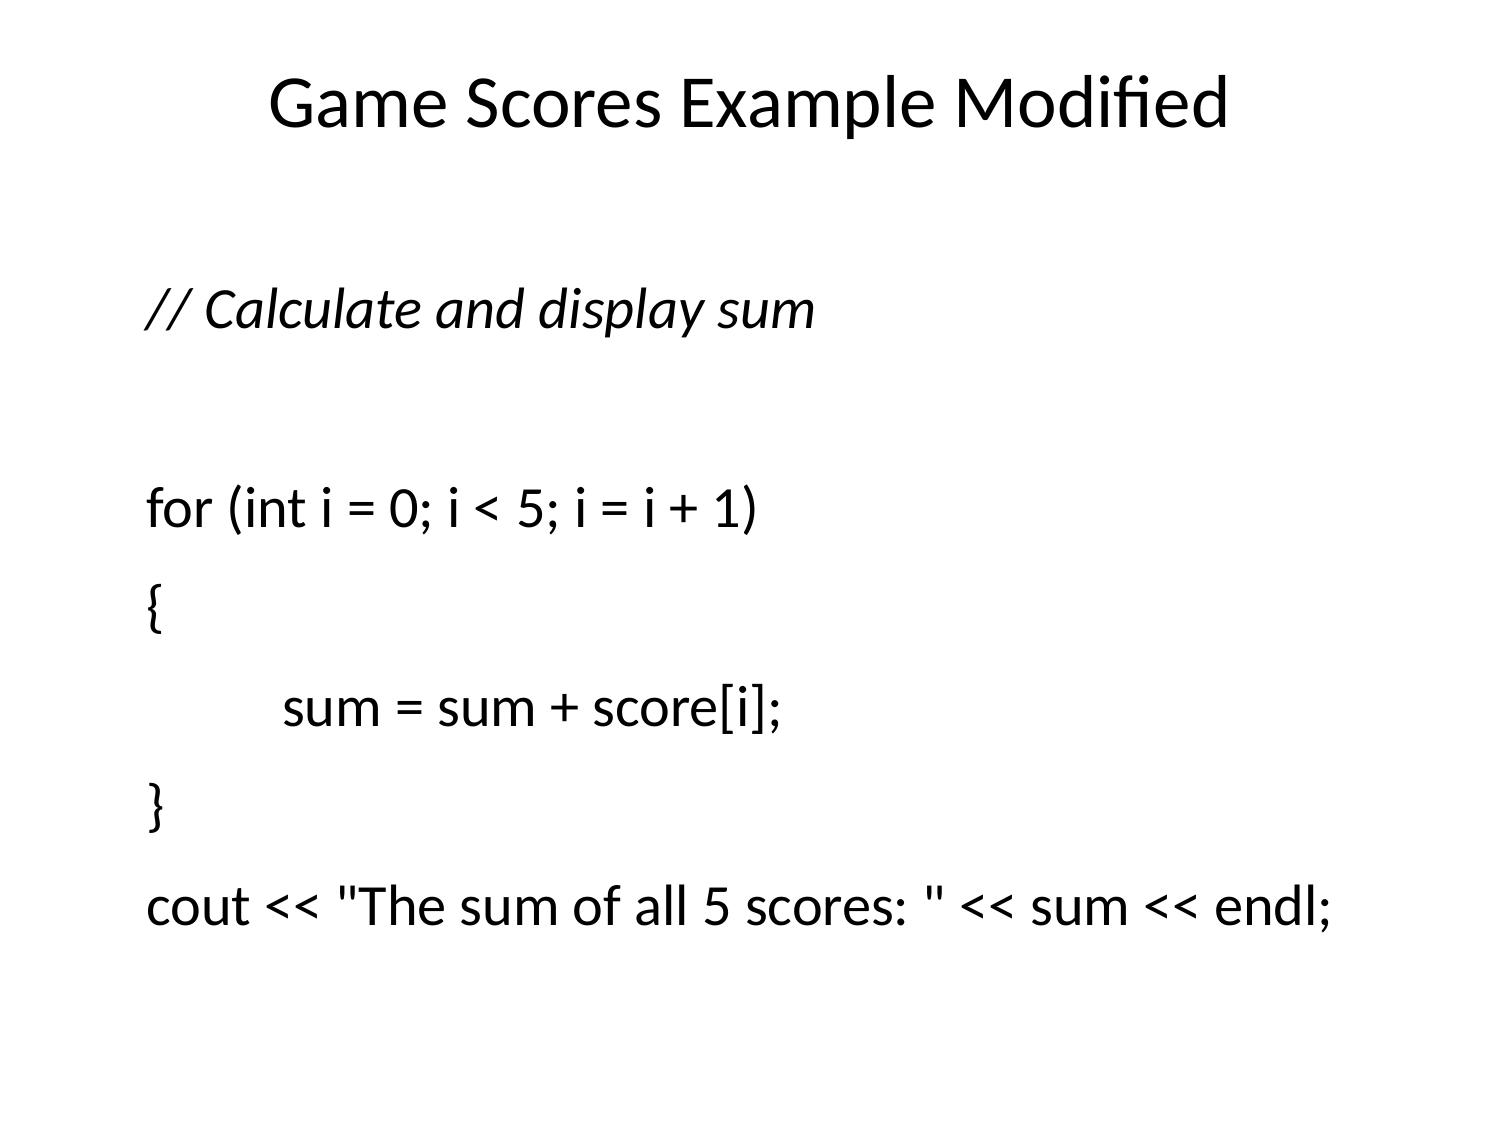

# Game Scores Example Modified
	// Calculate and display sum
	for (int i = 0; i < 5; i = i + 1)
	{
		 sum = sum + score[i];
	}
	cout << "The sum of all 5 scores: " << sum << endl;